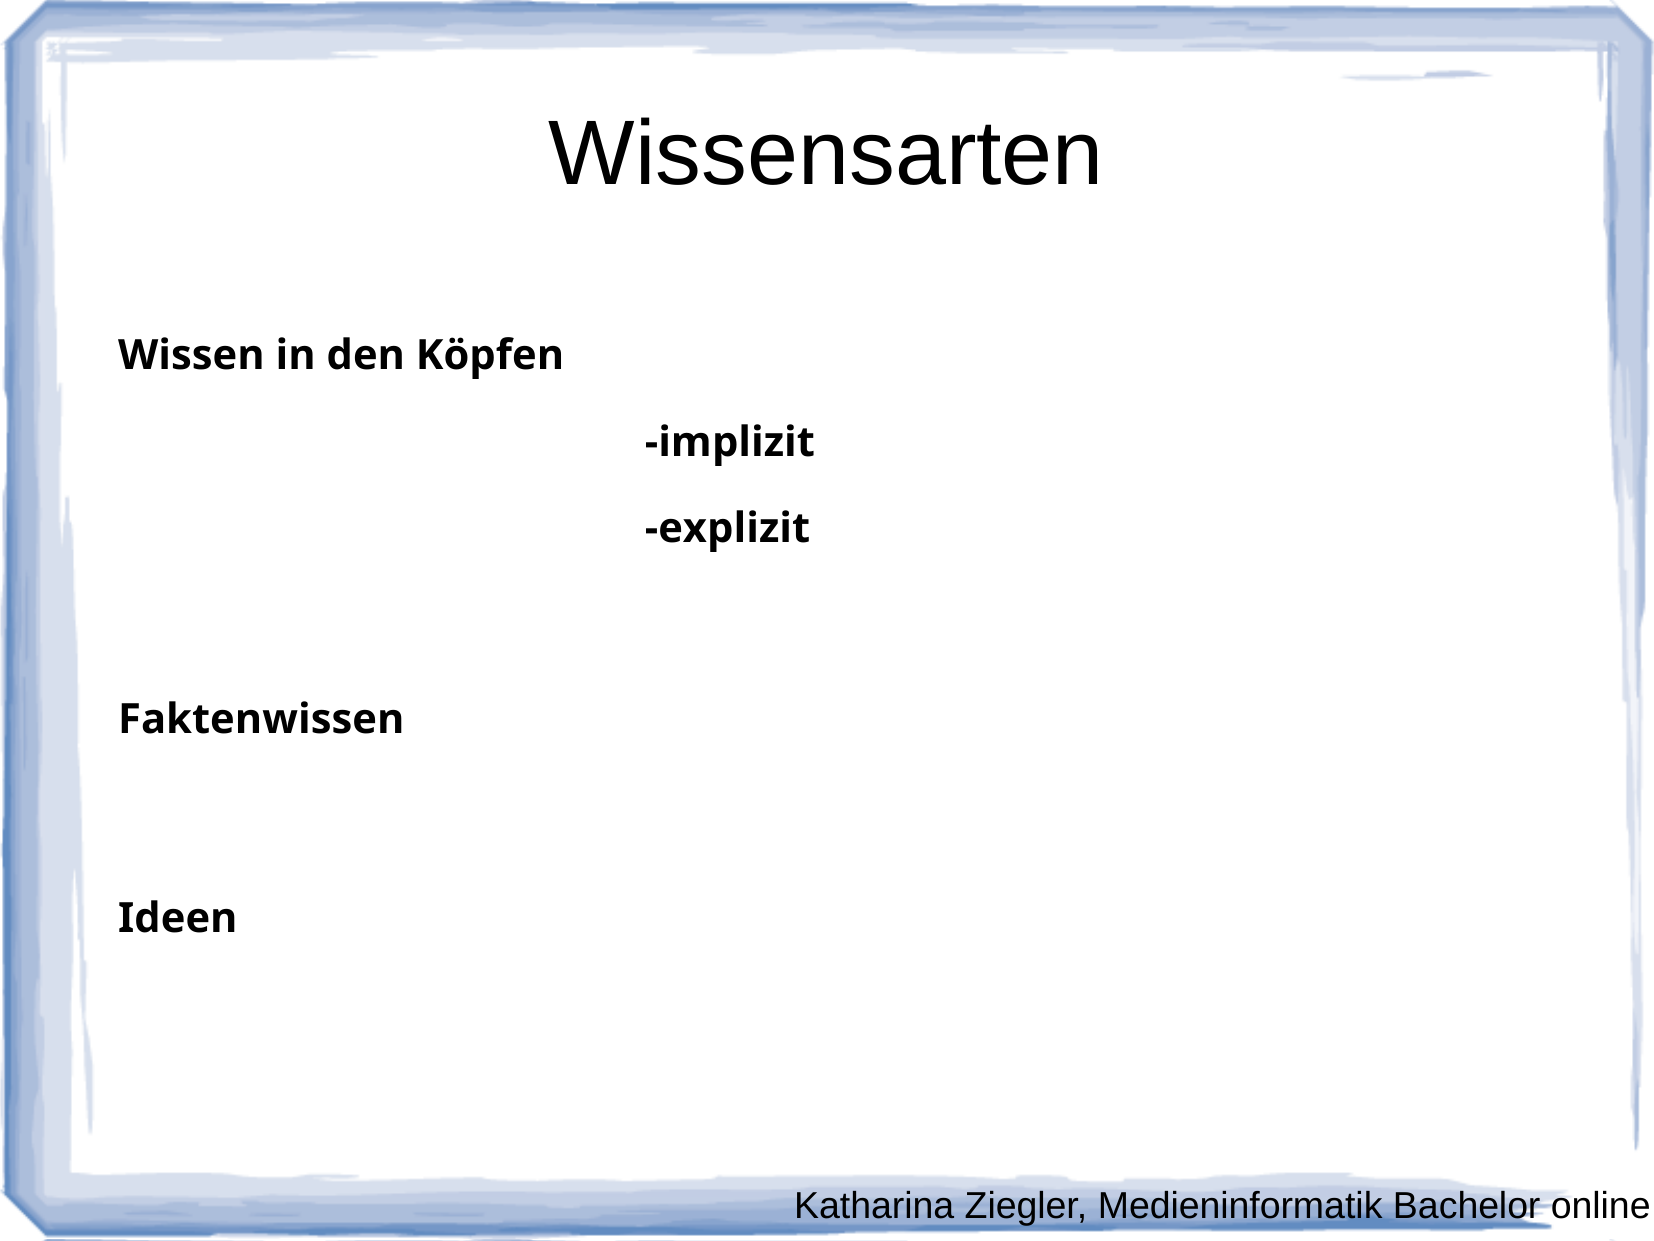

# Wissensarten
Wissen in den Köpfen
 -implizit
 -explizit
Faktenwissen
Ideen
Katharina Ziegler, Medieninformatik Bachelor online